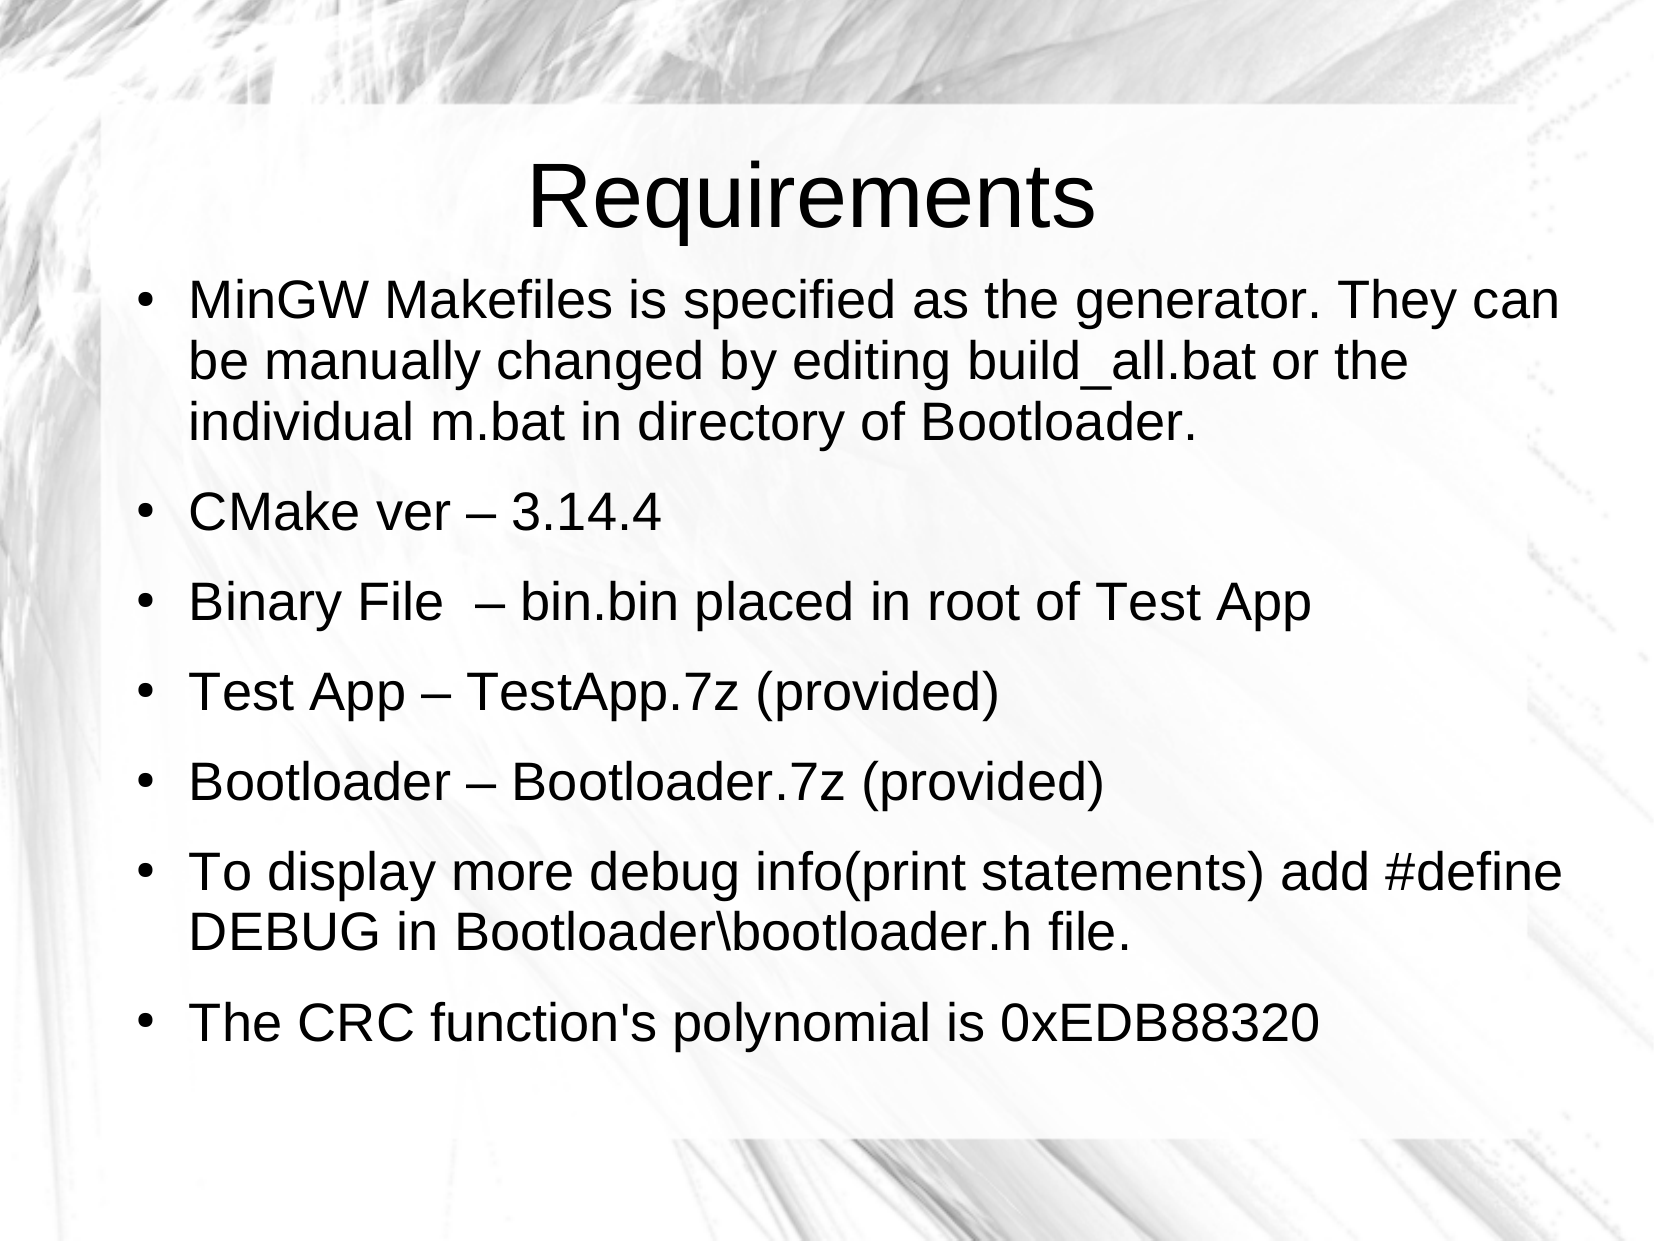

# Requirements
MinGW Makefiles is specified as the generator. They can be manually changed by editing build_all.bat or the individual m.bat in directory of Bootloader.
CMake ver – 3.14.4
Binary File – bin.bin placed in root of Test App
Test App – TestApp.7z (provided)
Bootloader – Bootloader.7z (provided)
To display more debug info(print statements) add #define DEBUG in Bootloader\bootloader.h file.
The CRC function's polynomial is 0xEDB88320